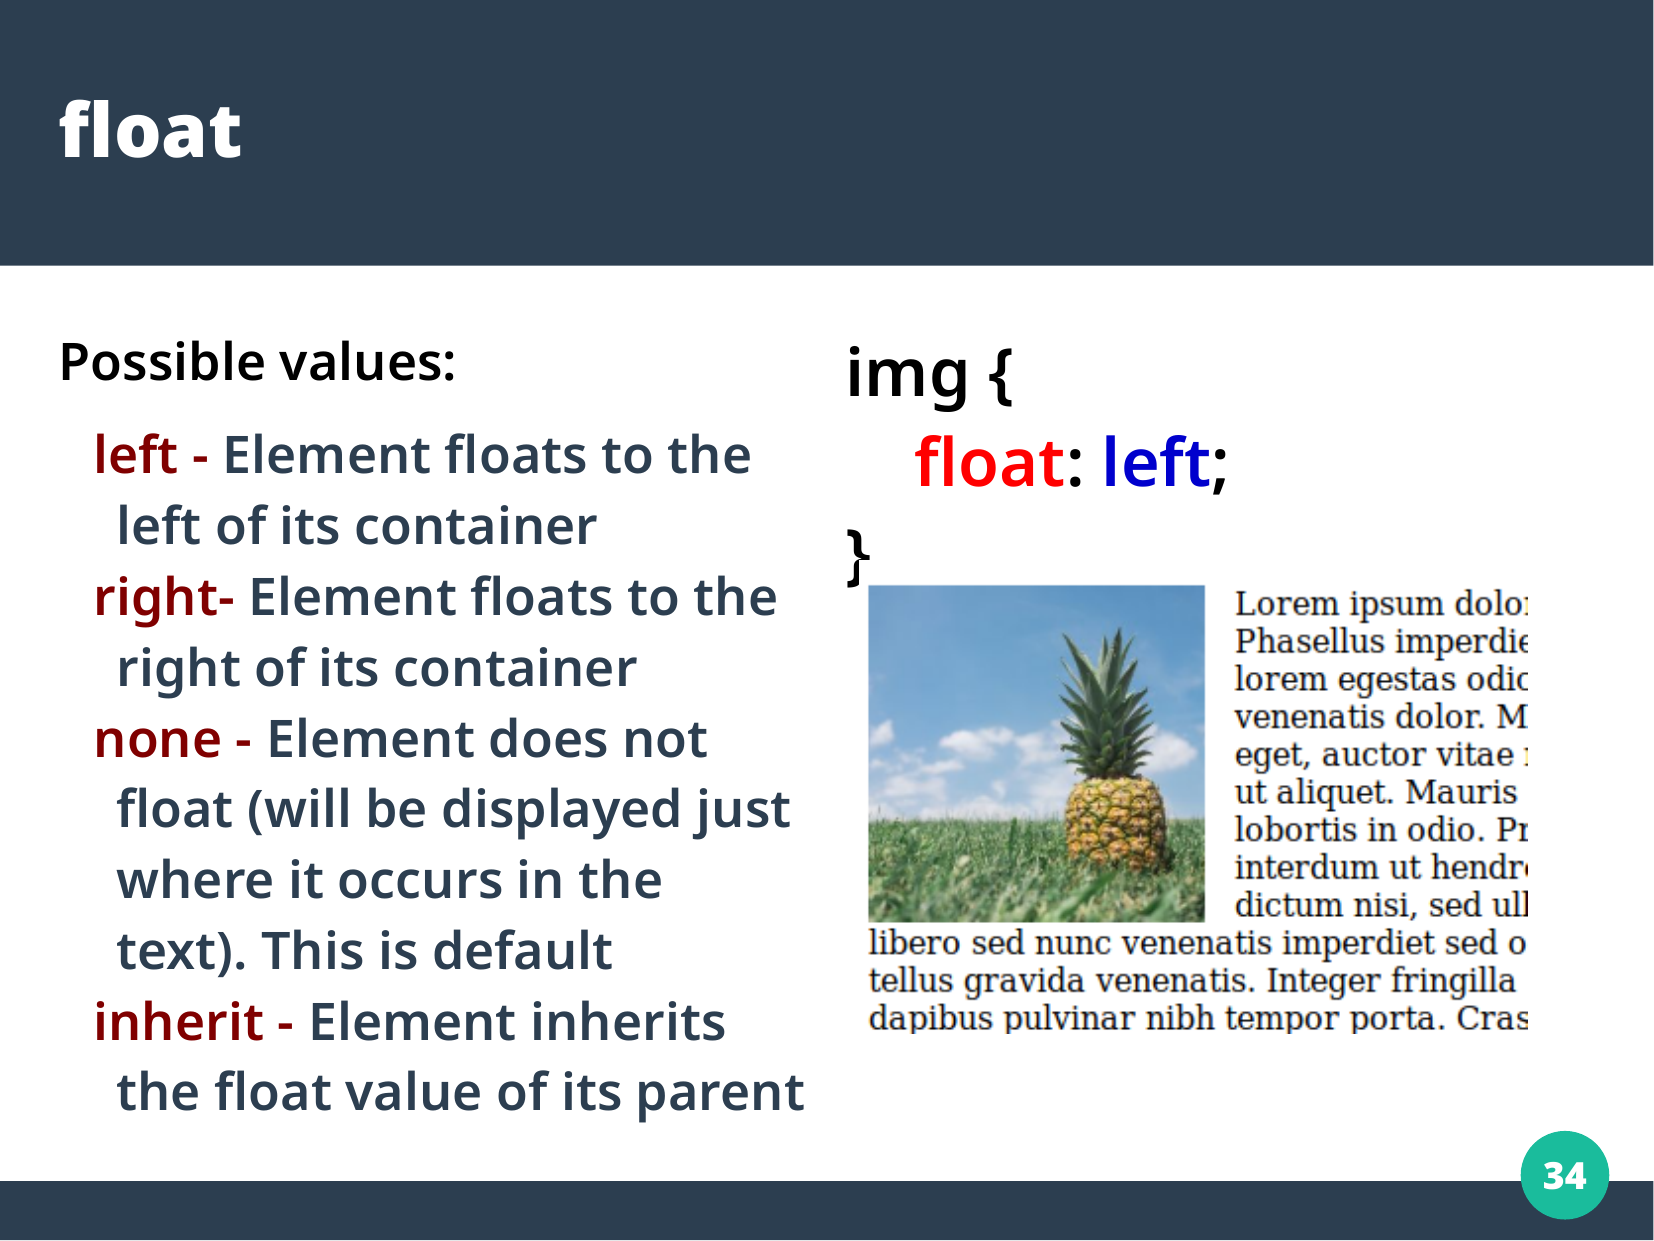

# float
Possible values:
left - Element floats to the left of its container
right- Element floats to the right of its container
none - Element does not float (will be displayed just where it occurs in the text). This is default
inherit - Element inherits the float value of its parent
img {
    float: left;
}
34